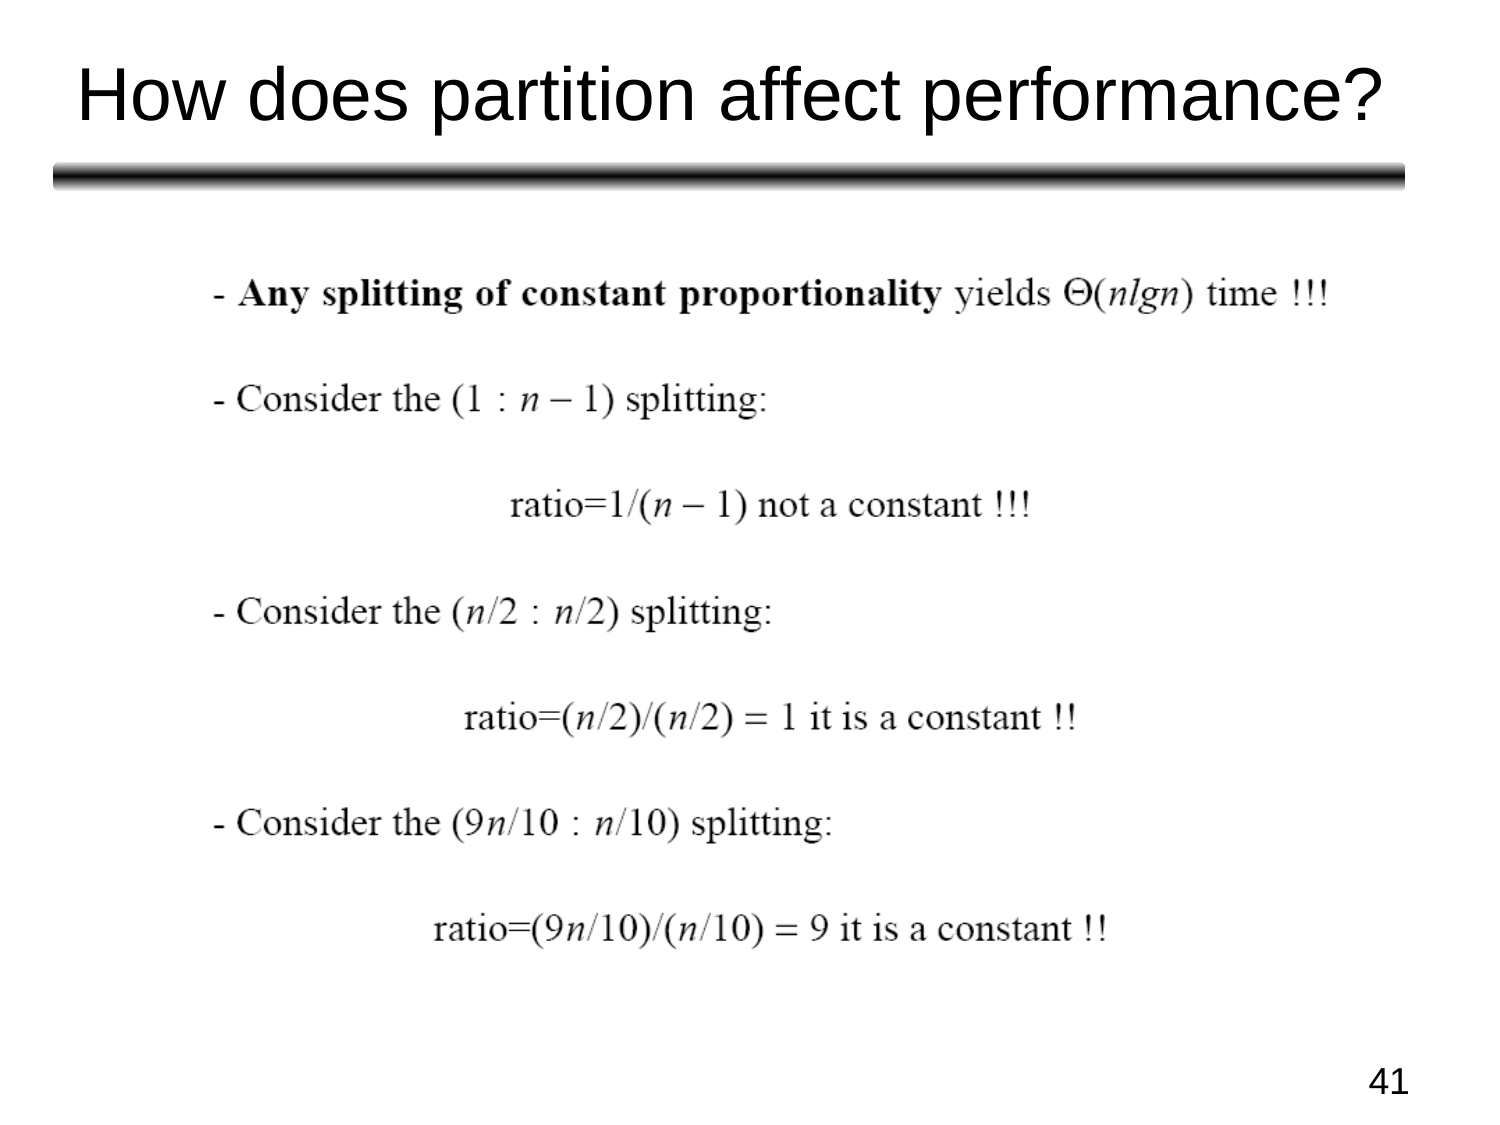

# How does partition affect performance?
41